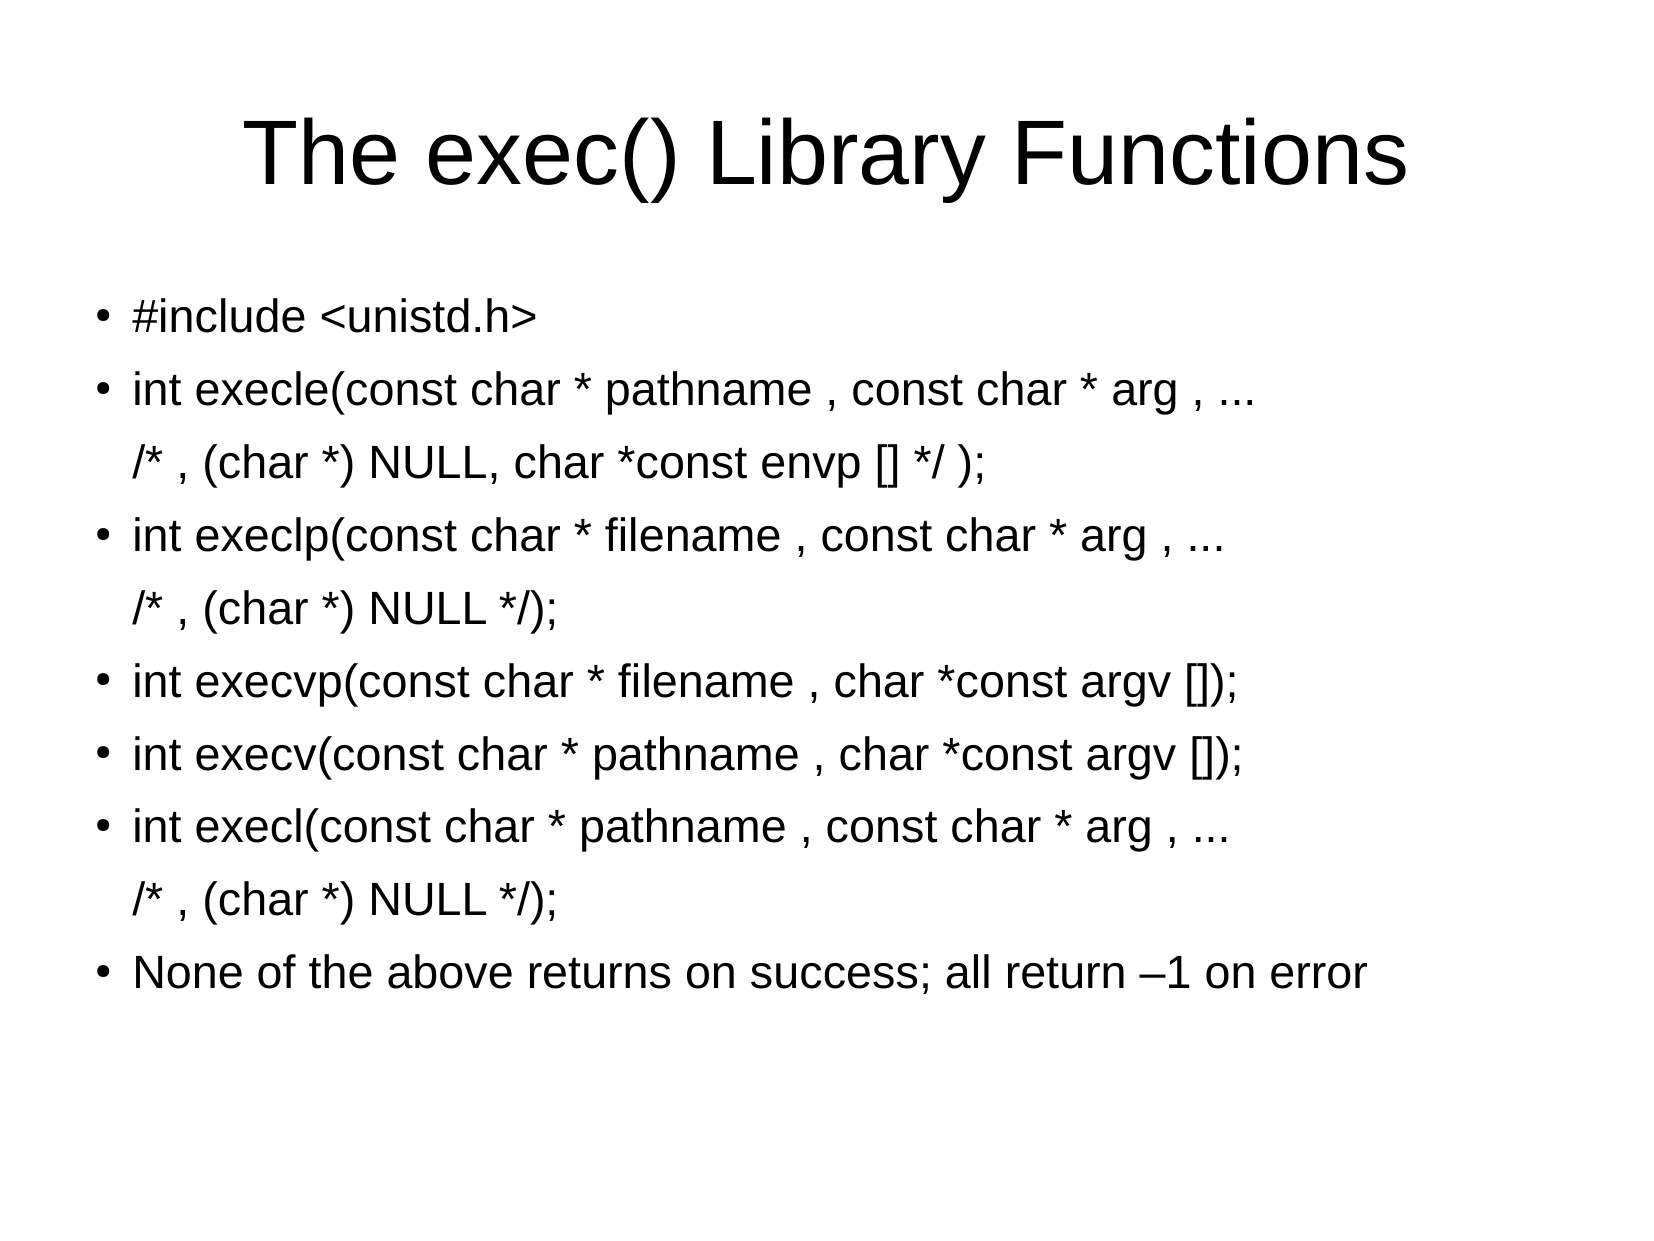

# The exec() Library Functions
#include <unistd.h>
int execle(const char * pathname , const char * arg , ...
/* , (char *) NULL, char *const envp [] */ );
int execlp(const char * filename , const char * arg , ...
/* , (char *) NULL */);
int execvp(const char * filename , char *const argv []);
int execv(const char * pathname , char *const argv []);
int execl(const char * pathname , const char * arg , ...
/* , (char *) NULL */);
None of the above returns on success; all return –1 on error